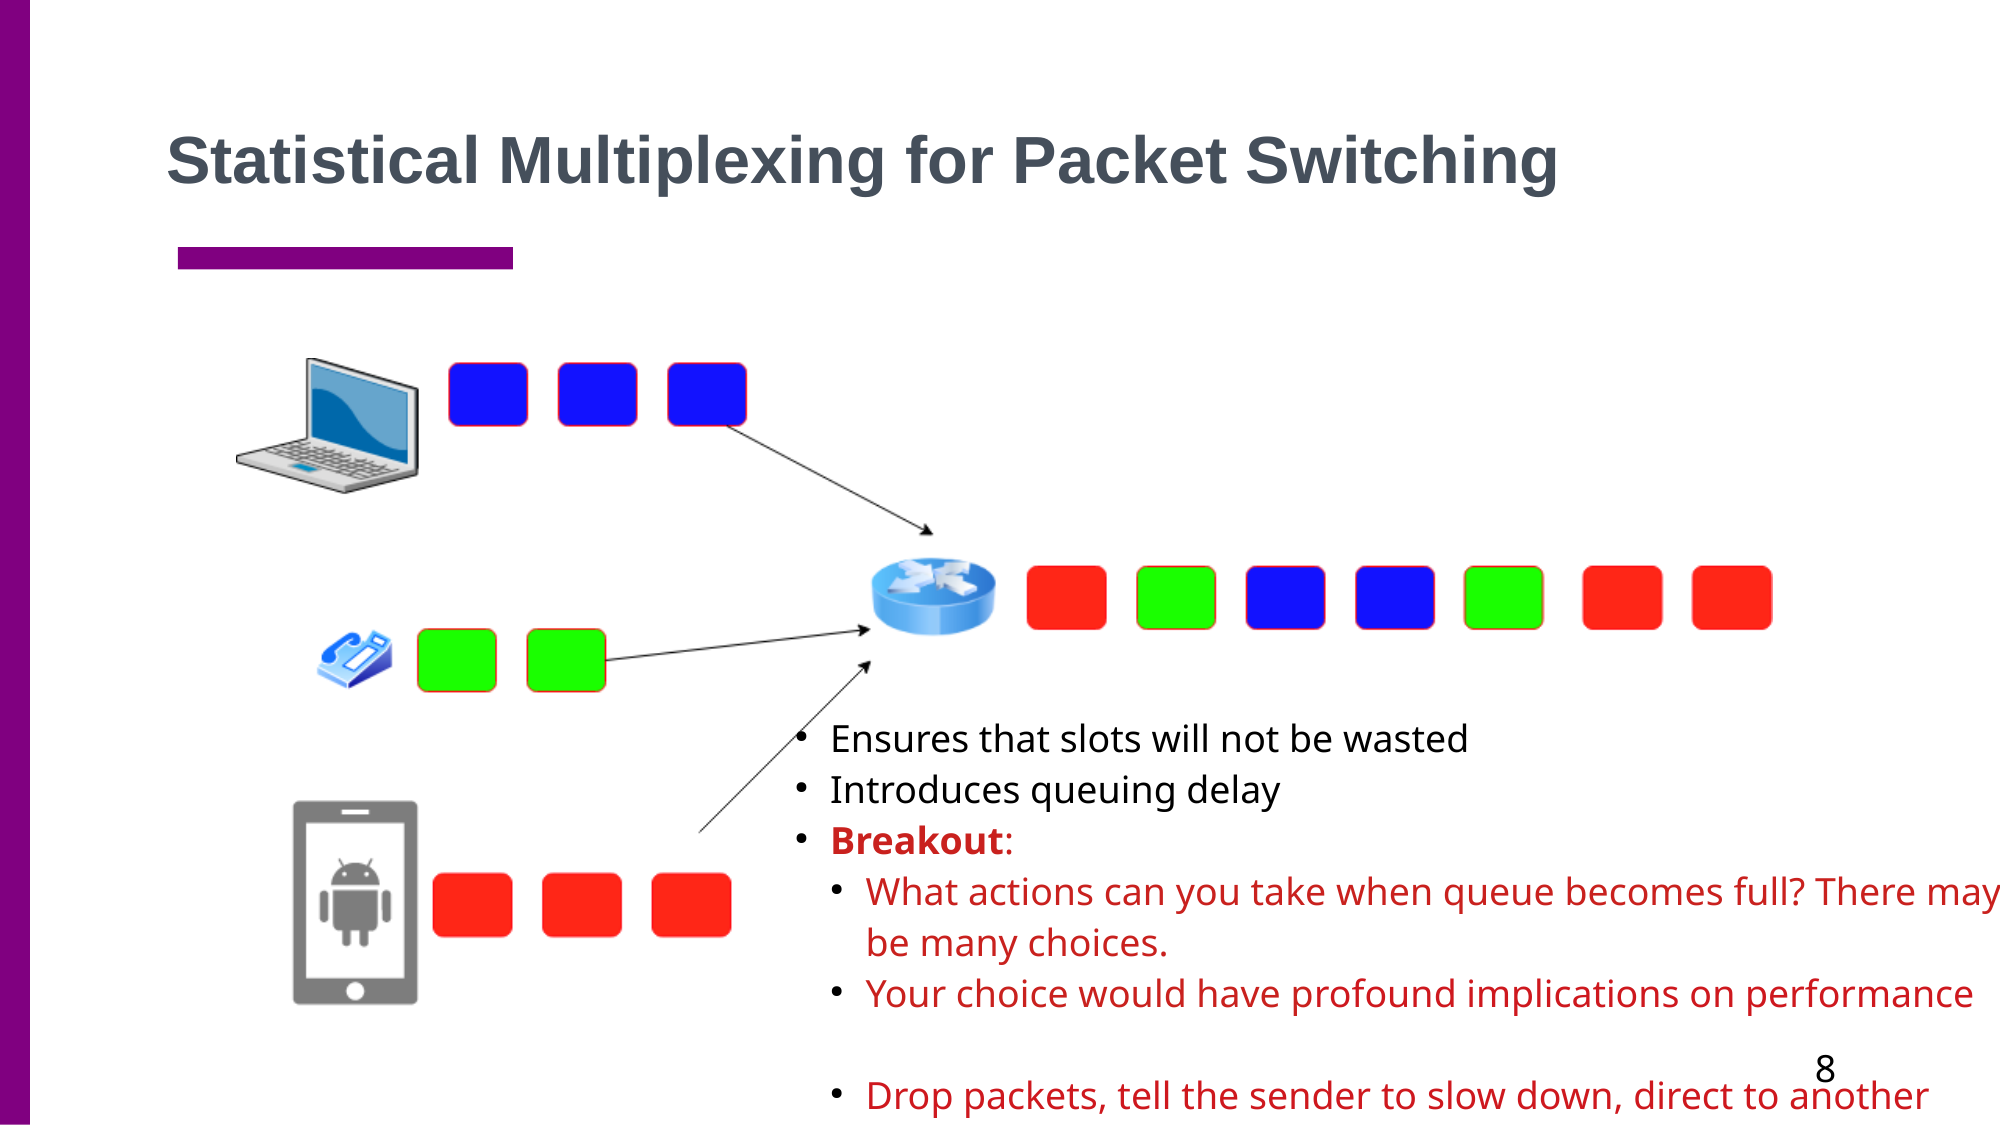

Statistical Multiplexing for Packet Switching
Ensures that slots will not be wasted
Introduces queuing delay
Breakout:
What actions can you take when queue becomes full? There may be many choices.
Your choice would have profound implications on performance
Drop packets, tell the sender to slow down, direct to another routers